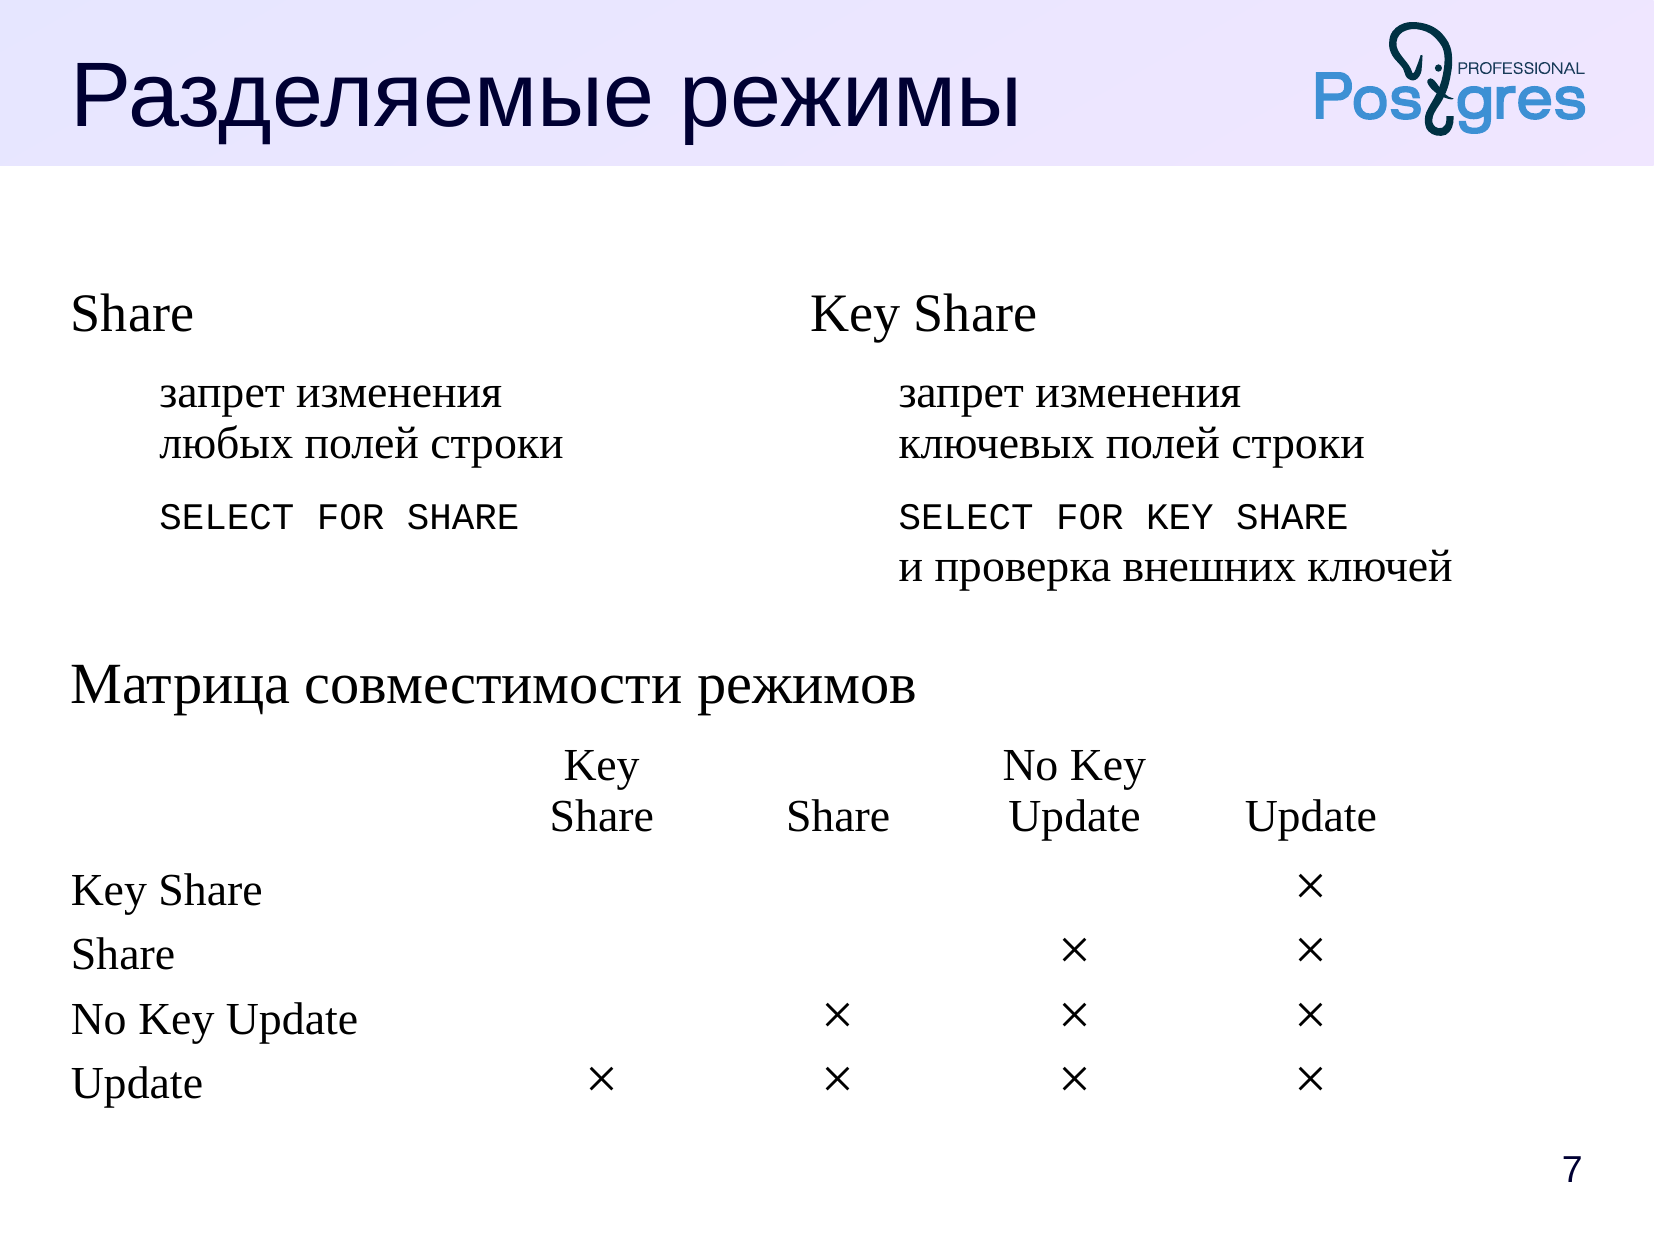

# Разделяемые режимы
Share	Key Share
запрет изменения	запрет изменения
любых полей строки	ключевых полей строки
SELECT FOR SHARE	SELECT FOR KEY SHARE
	и проверка внешних ключей
Матрица совместимости режимов
	Key		No Key
	Share	Share	Update	Update
Key Share				×
Share			×	×
No Key Update		×	×	×
Update	×	×	×	×